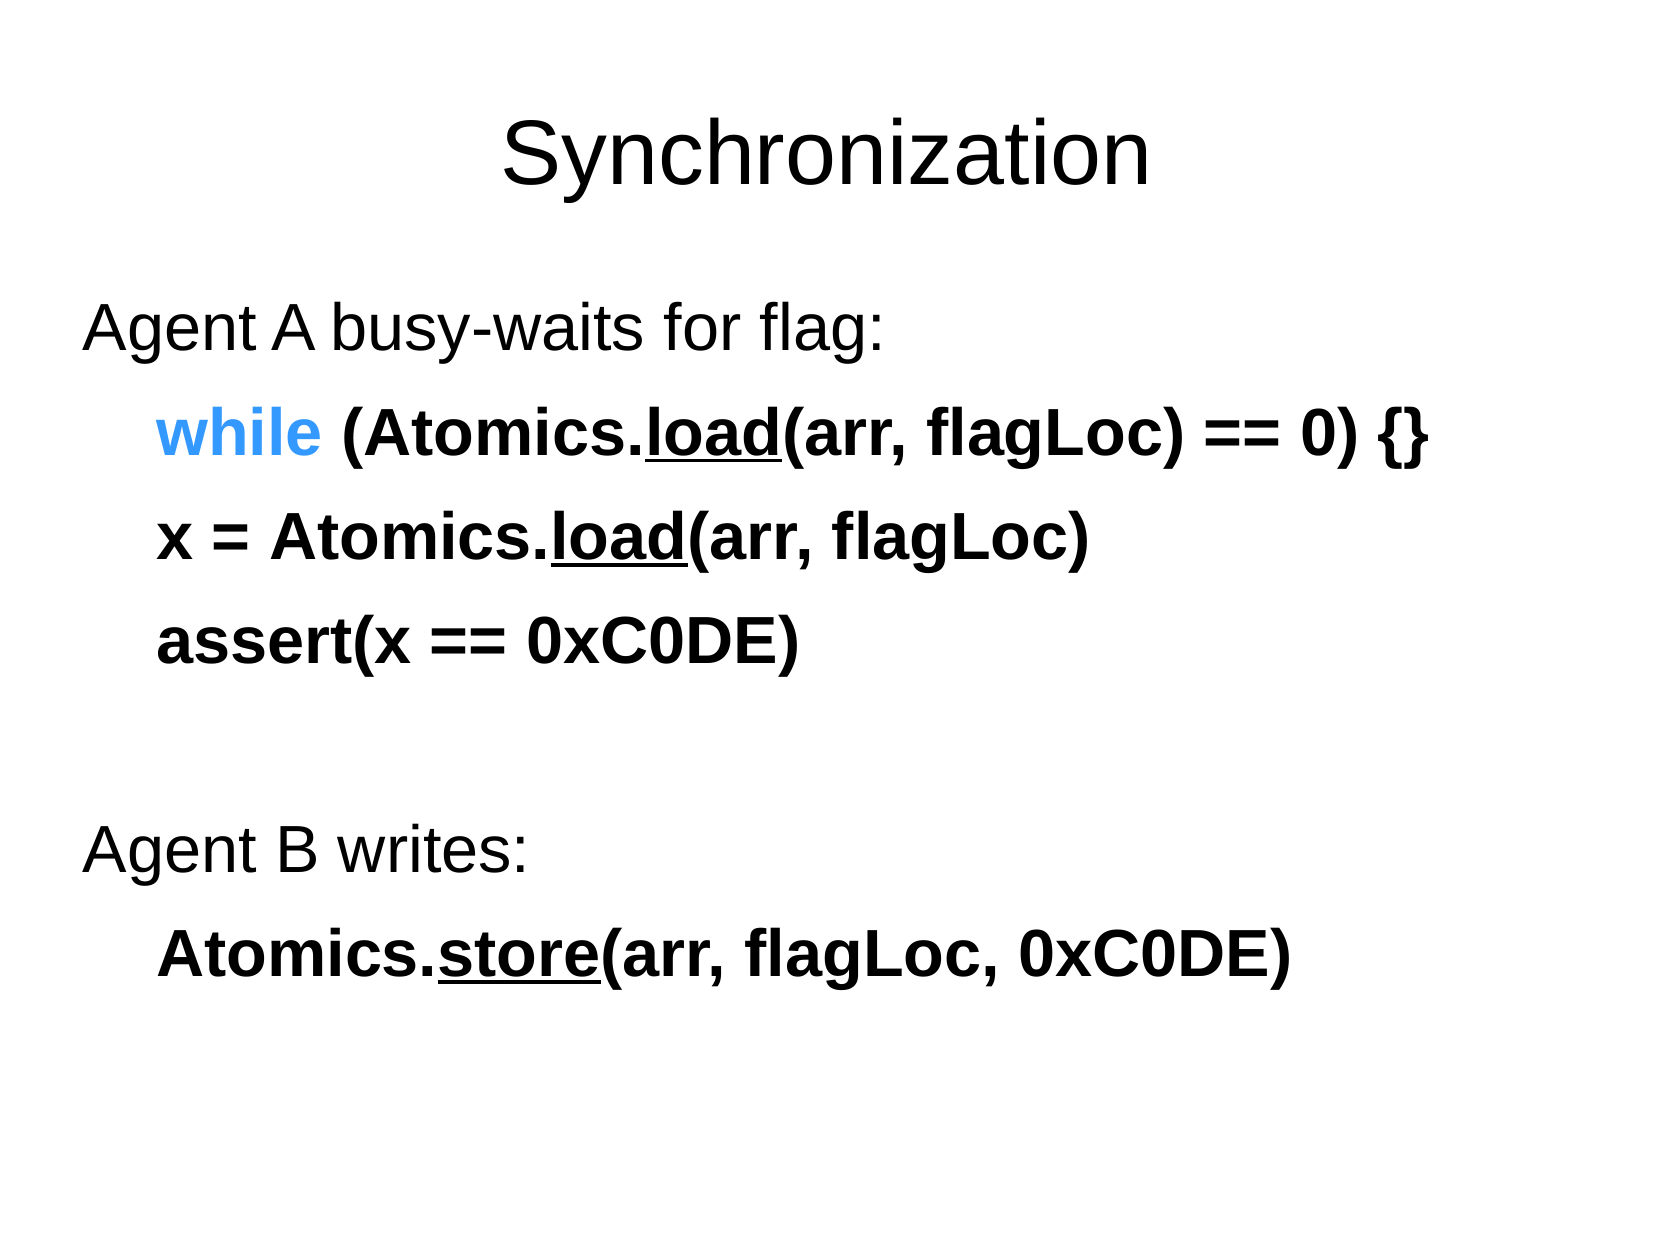

# Synchronization
Agent A busy-waits for flag:
while (Atomics.load(arr, flagLoc) == 0) {}
x = Atomics.load(arr, flagLoc)
assert(x == 0xC0DE)
Agent B writes:
Atomics.store(arr, flagLoc, 0xC0DE)